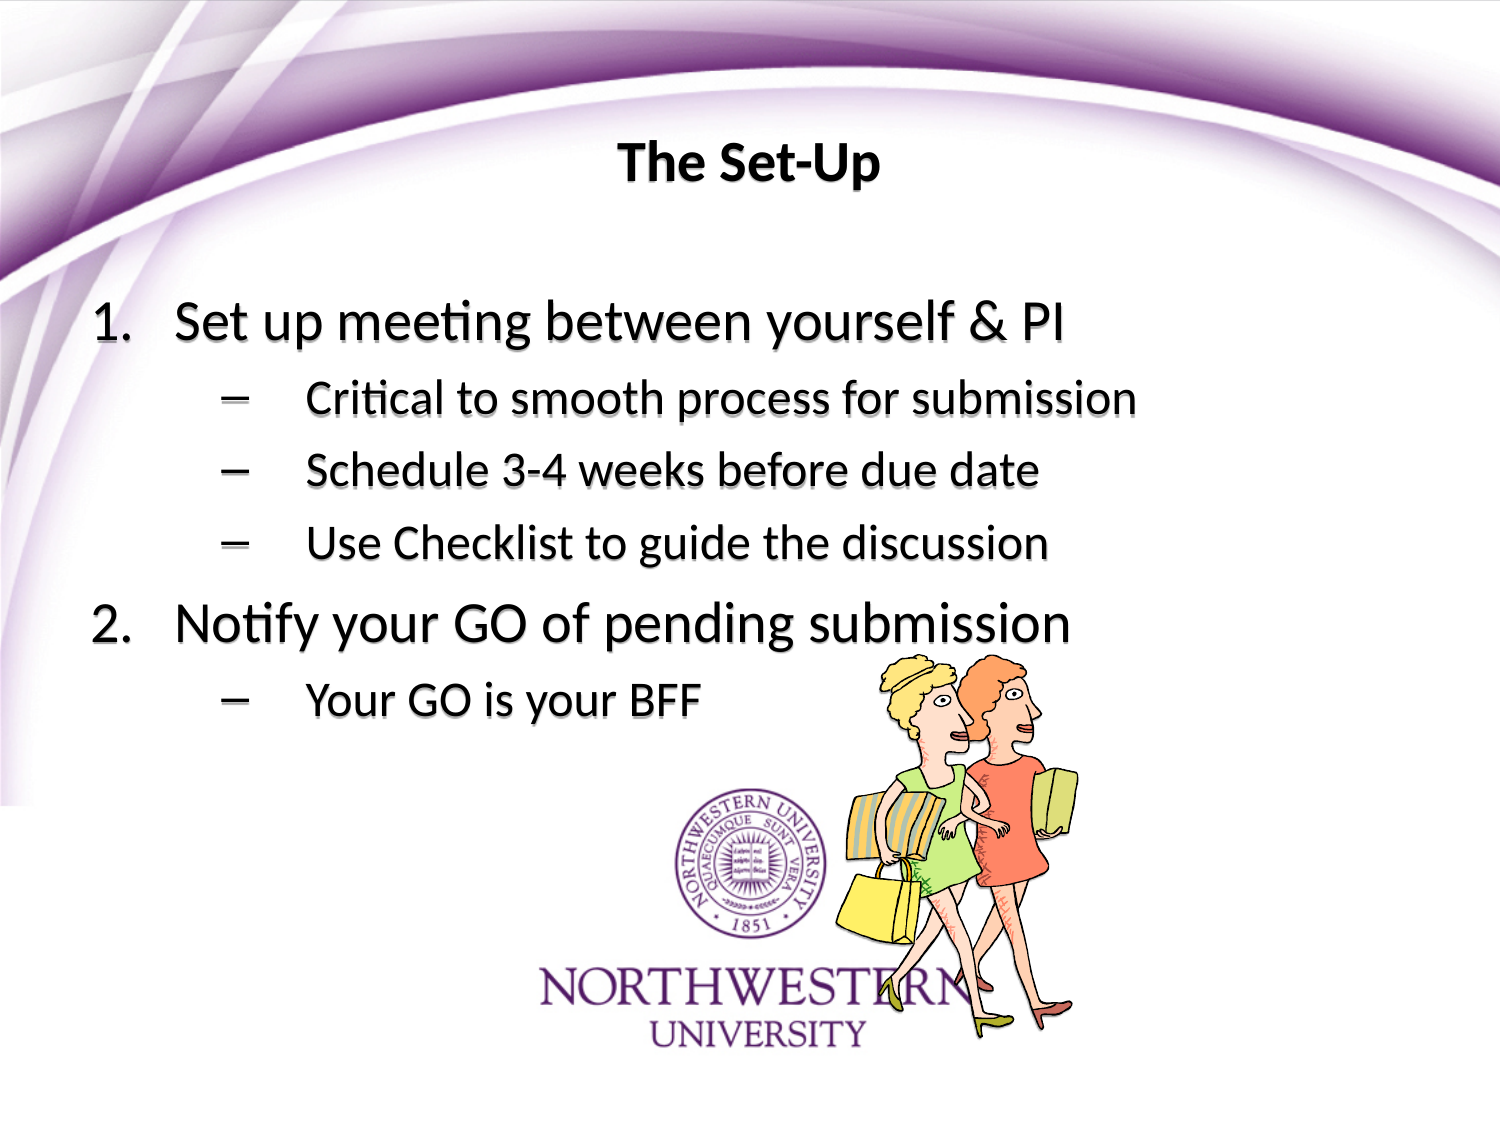

# The Set-Up
Set up meeting between yourself & PI
Critical to smooth process for submission
Schedule 3-4 weeks before due date
Use Checklist to guide the discussion
Notify your GO of pending submission
Your GO is your BFF